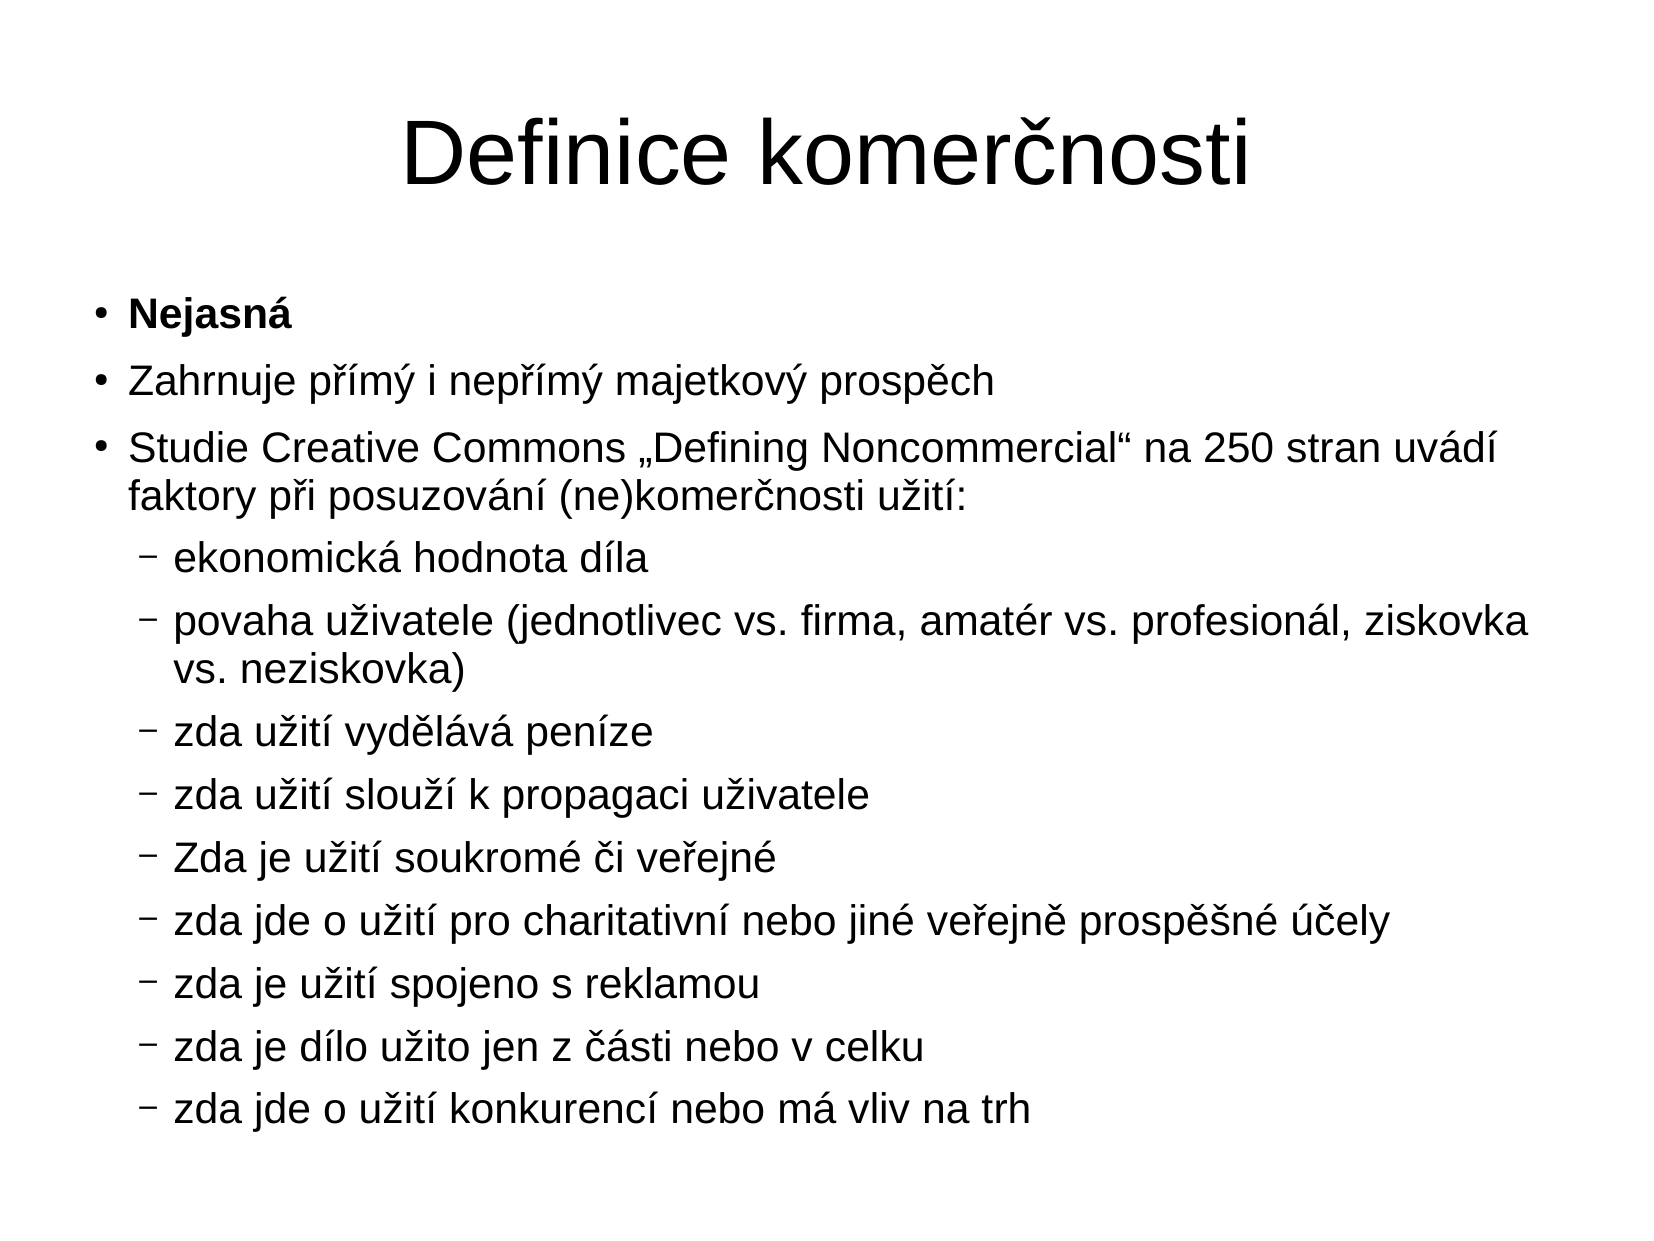

# Definice komerčnosti
Nejasná
Zahrnuje přímý i nepřímý majetkový prospěch
Studie Creative Commons „Defining Noncommercial“ na 250 stran uvádí faktory při posuzování (ne)komerčnosti užití:
ekonomická hodnota díla
povaha uživatele (jednotlivec vs. firma, amatér vs. profesionál, ziskovka vs. neziskovka)
zda užití vydělává peníze
zda užití slouží k propagaci uživatele
Zda je užití soukromé či veřejné
zda jde o užití pro charitativní nebo jiné veřejně prospěšné účely
zda je užití spojeno s reklamou
zda je dílo užito jen z části nebo v celku
zda jde o užití konkurencí nebo má vliv na trh